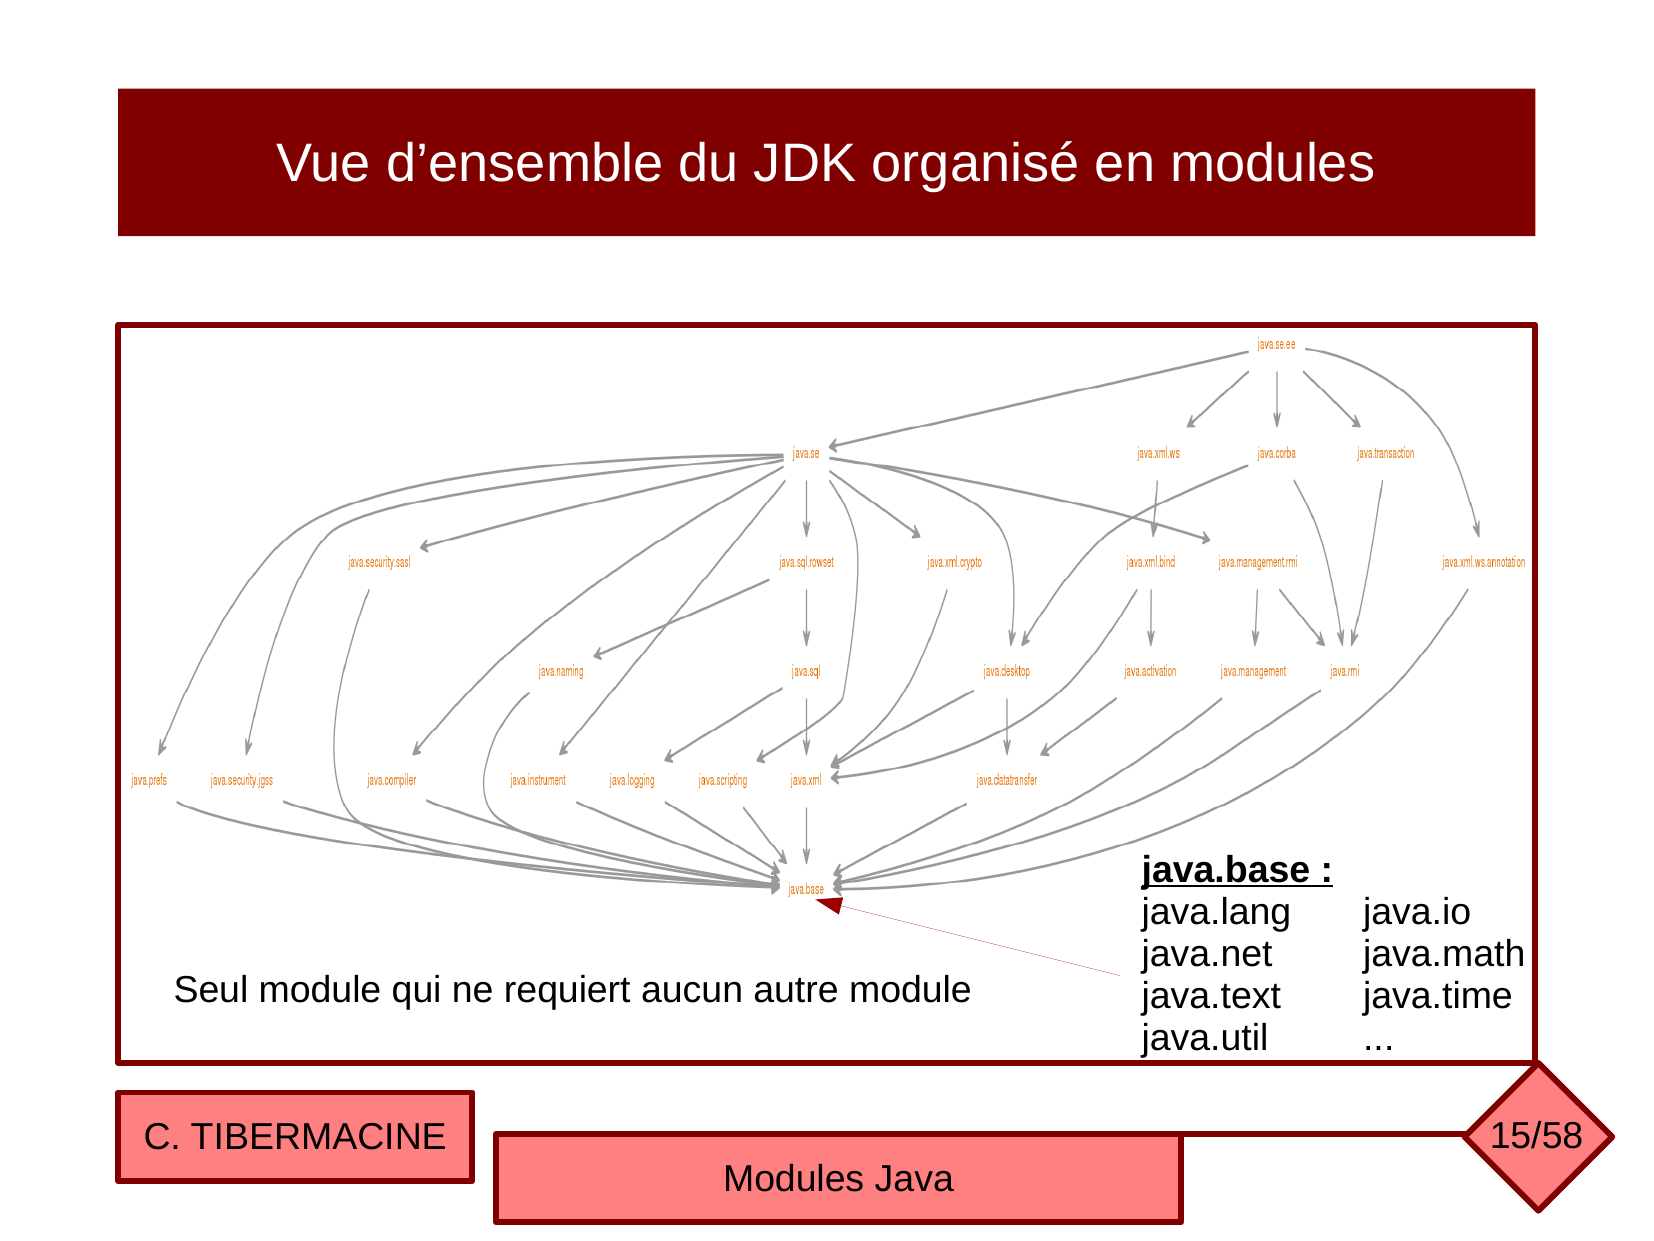

Vue d’ensemble du JDK organisé en modules
java.base :
java.lang 	java.io
java.net		java.math
java.text		java.time
java.util		...
Seul module qui ne requiert aucun autre module
C. TIBERMACINE
Modules Java